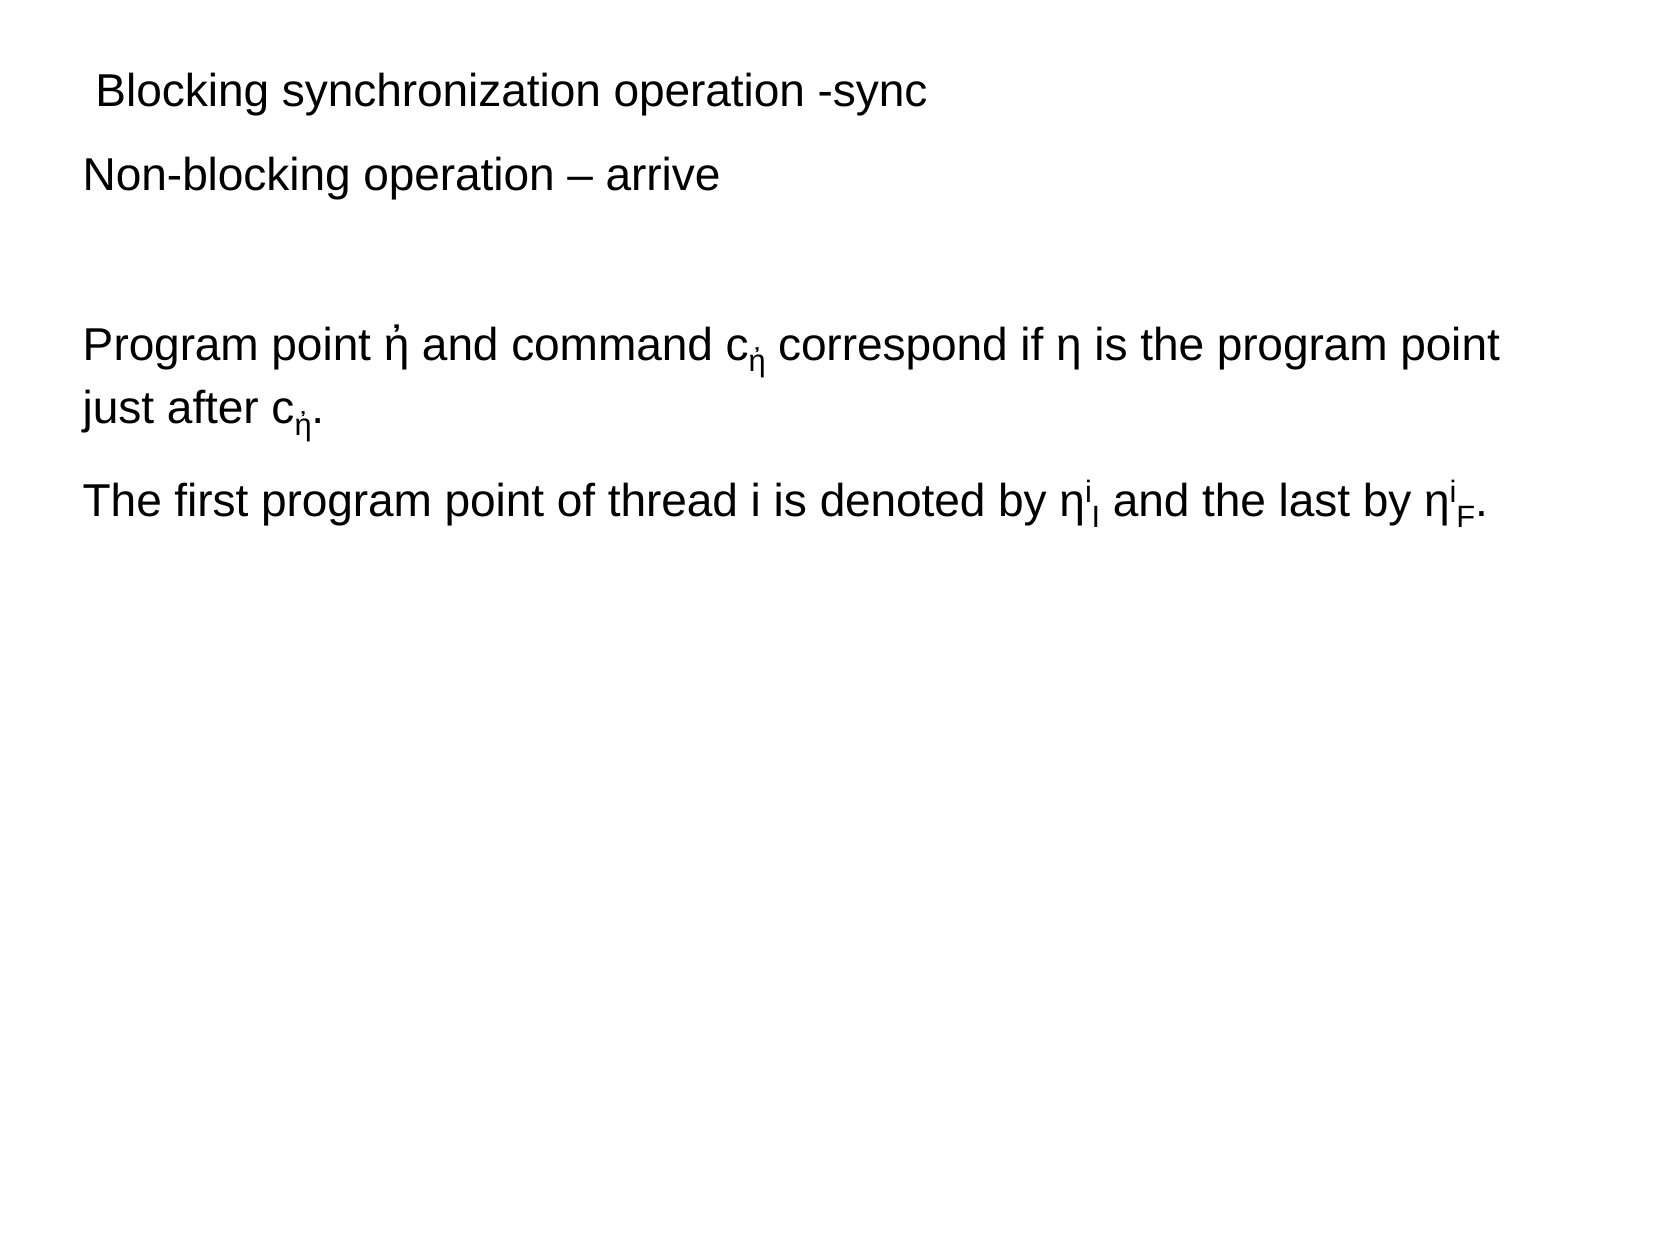

# Blocking synchronization operation -sync
Non-blocking operation – arrive
Program point ἠ and command cἠ correspond if η is the program point just after cἠ.
The ﬁrst program point of thread i is denoted by ηiI and the last by ηiF.